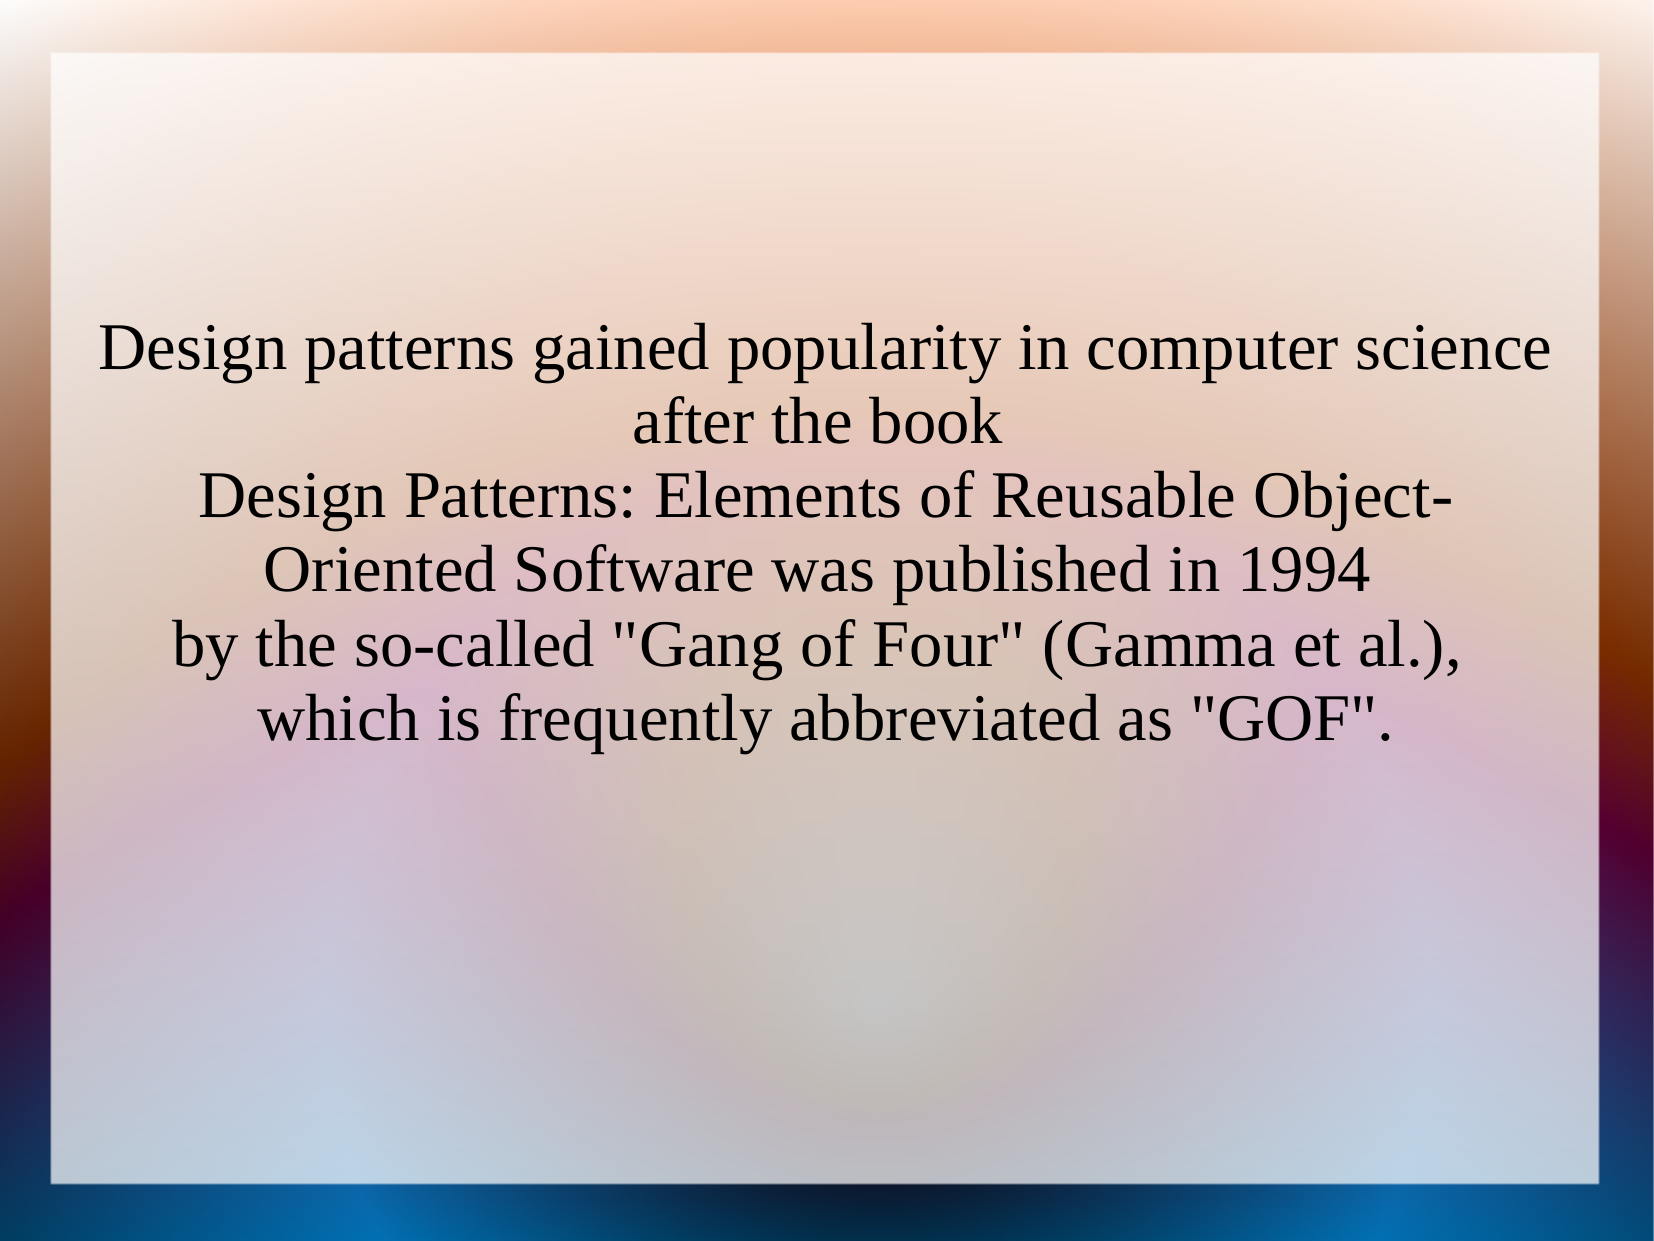

# Design patterns gained popularity in computer science after the book
Design Patterns: Elements of Reusable Object-Oriented Software was published in 1994
by the so-called "Gang of Four" (Gamma et al.),
which is frequently abbreviated as "GOF".